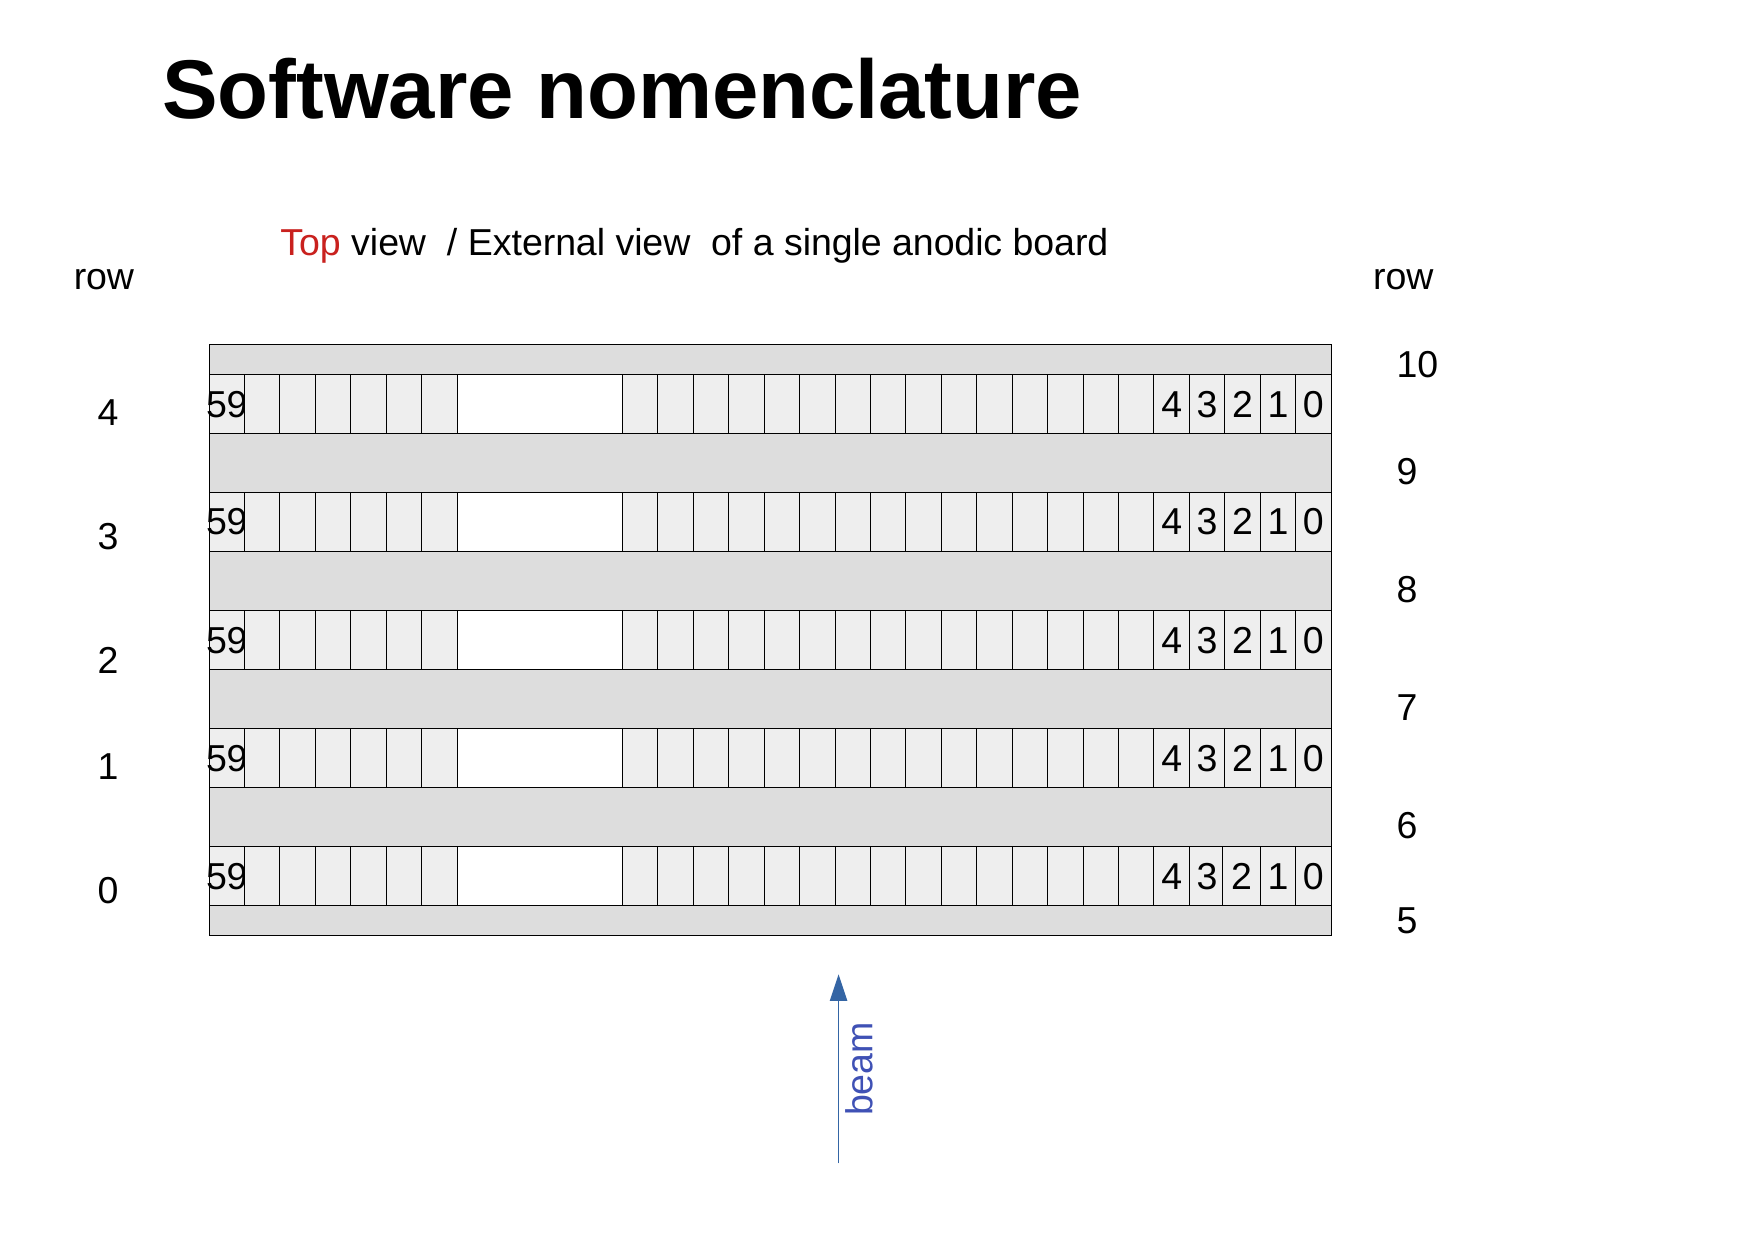

Software nomenclature
Top view / External view of a single anodic board
row
row
10
59
4
3
2
1
0
4
9
59
4
3
2
1
0
3
8
59
4
3
2
1
0
2
7
59
4
3
2
1
0
1
6
59
4
3
2
1
0
0
5
beam